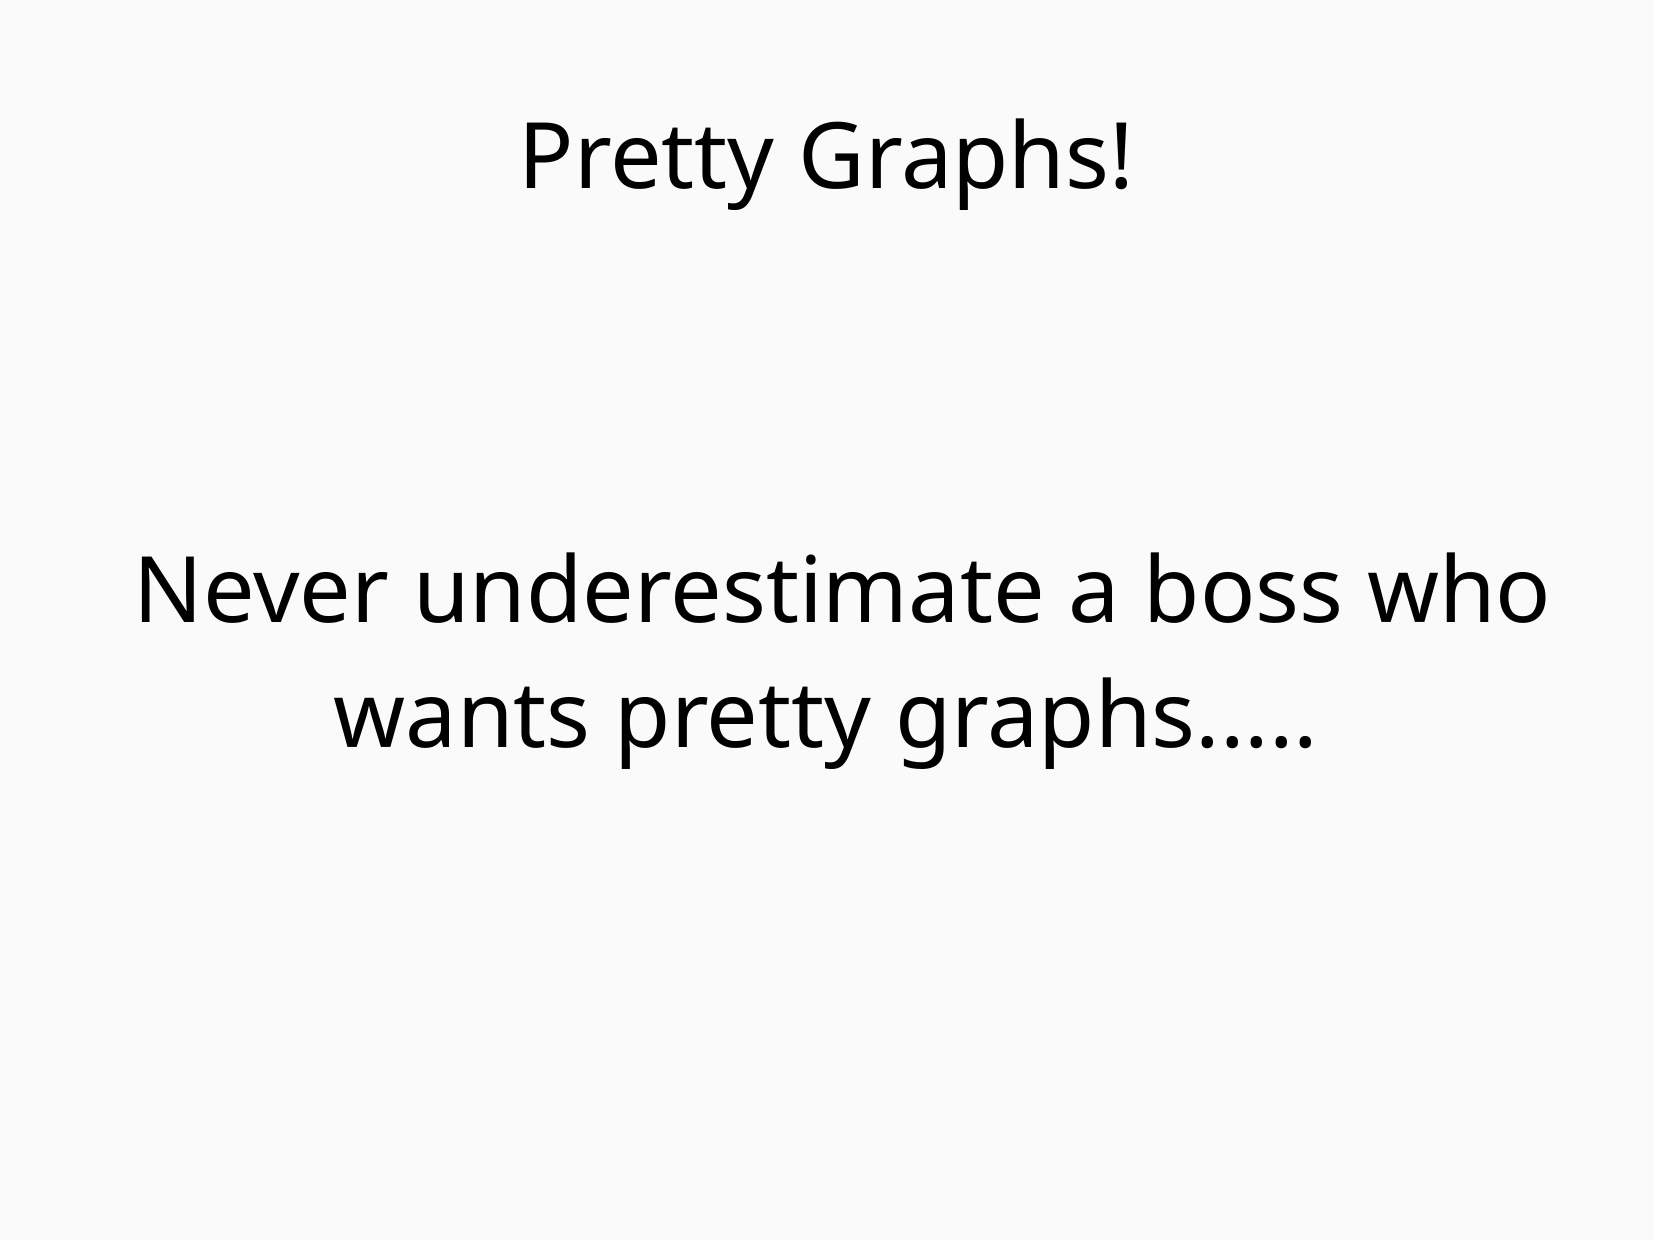

# Pretty Graphs!
Never underestimate a boss who wants pretty graphs.....